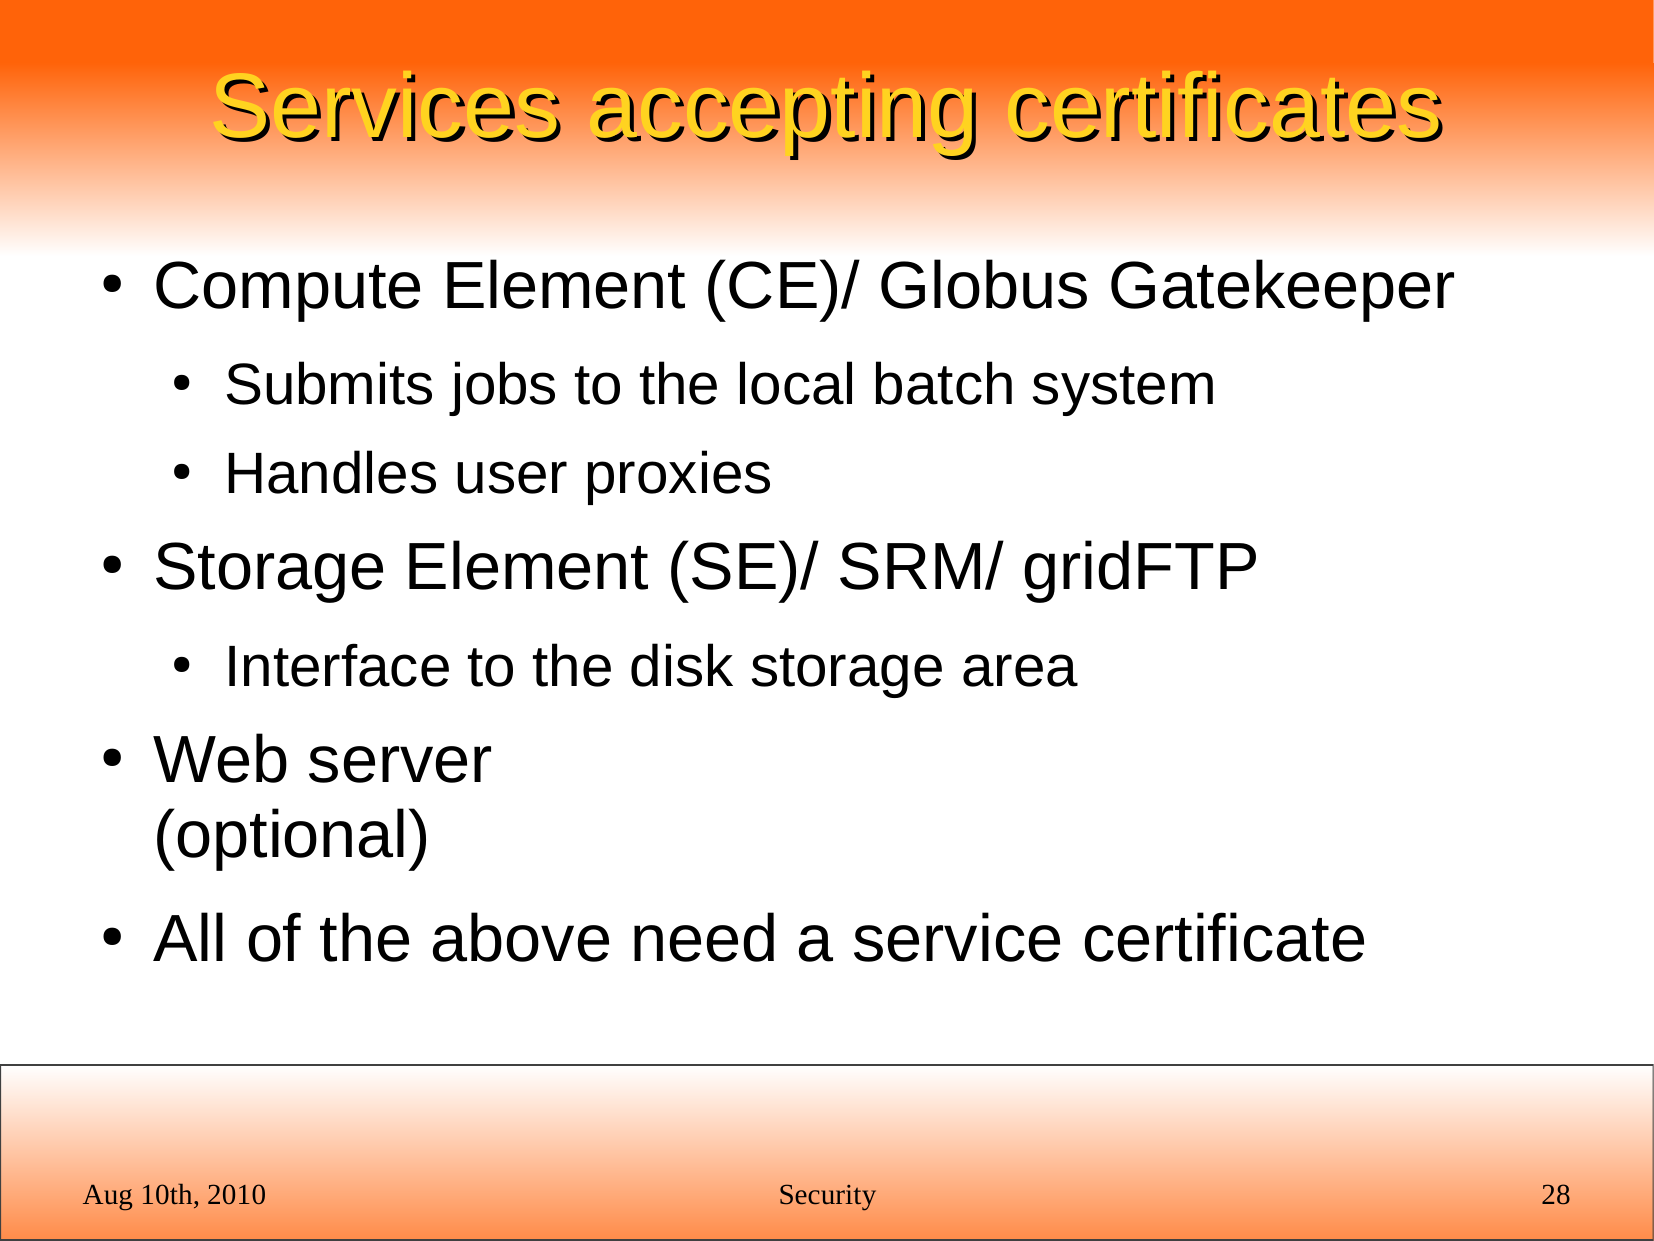

# Services accepting certificates
Compute Element (CE)/ Globus Gatekeeper
Submits jobs to the local batch system
Handles user proxies
Storage Element (SE)/ SRM/ gridFTP
Interface to the disk storage area
Web server
(optional)
All of the above need a service certificate
Aug 10th, 2010
Security
28